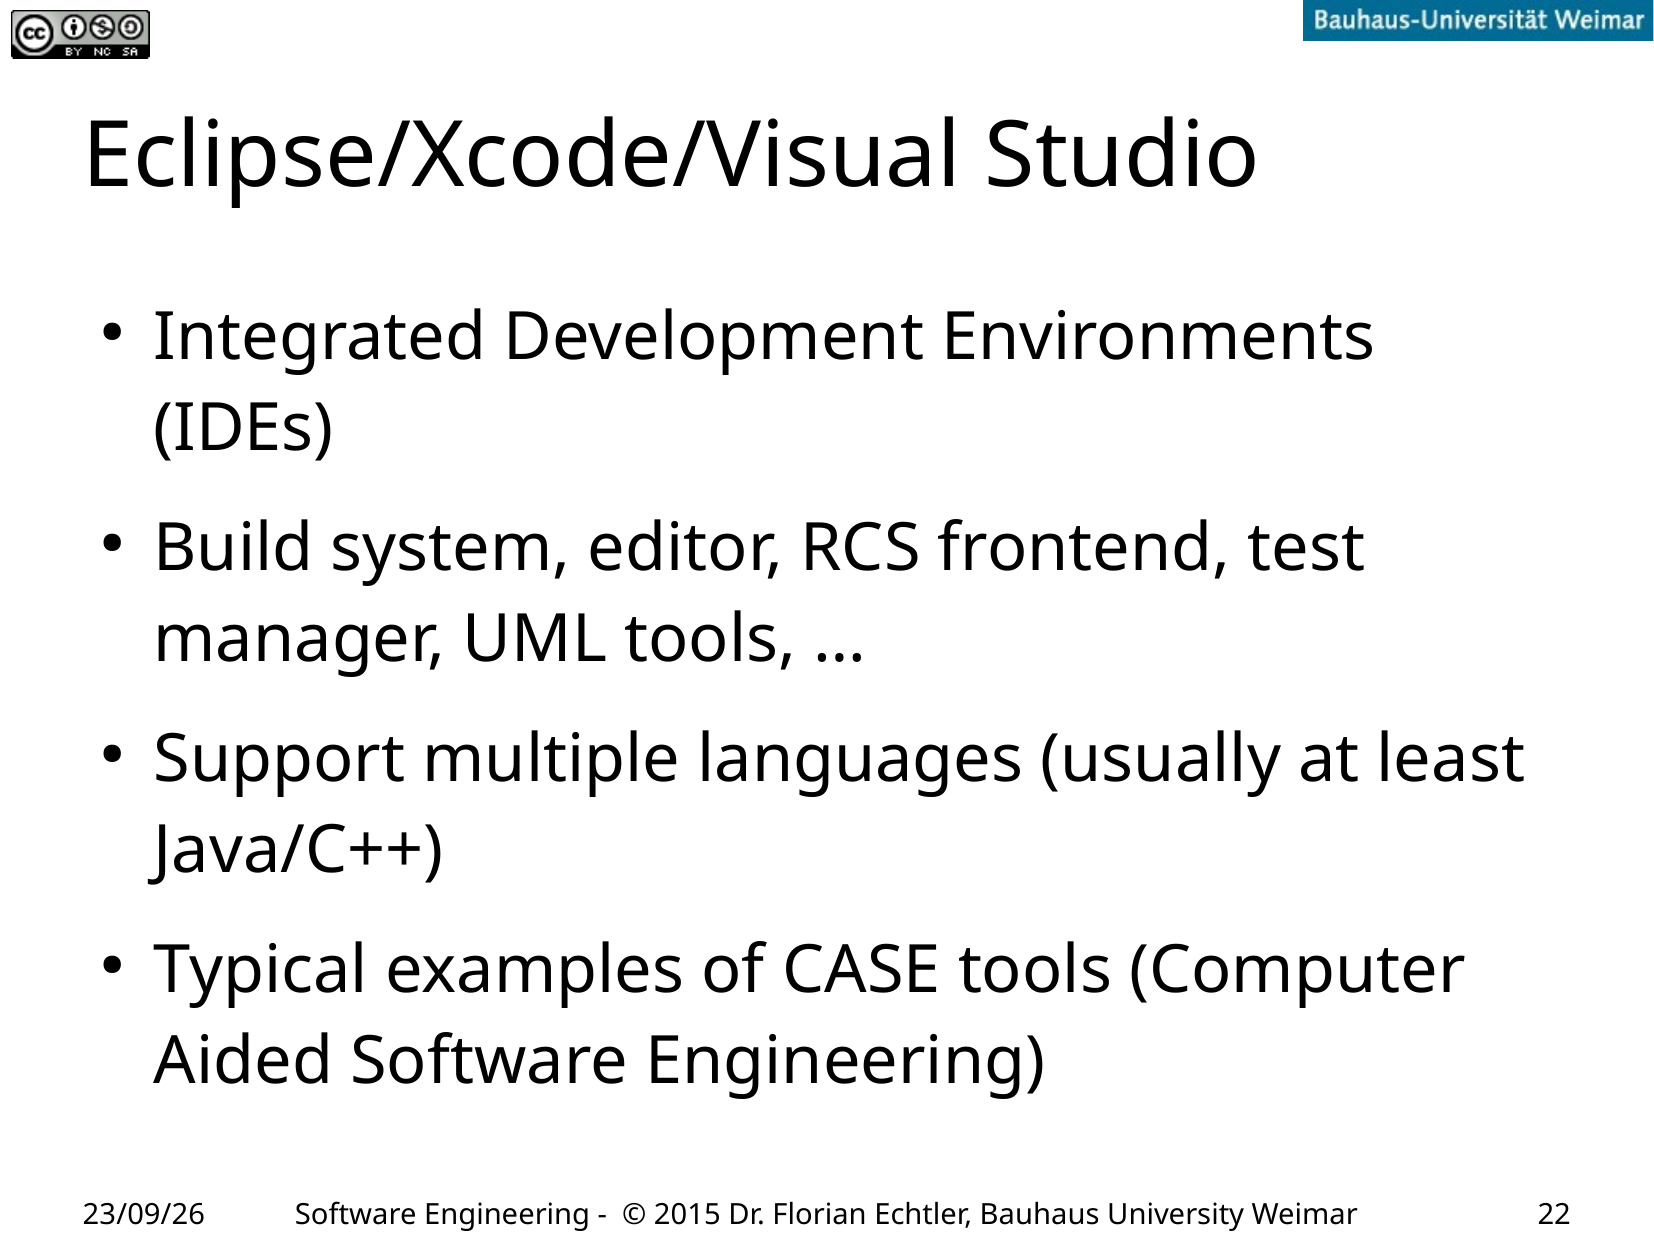

# Eclipse/Xcode/Visual Studio
Integrated Development Environments (IDEs)
Build system, editor, RCS frontend, test manager, UML tools, …
Support multiple languages (usually at least Java/C++)
Typical examples of CASE tools (Computer Aided Software Engineering)
Software Engineering - © 2015 Dr. Florian Echtler, Bauhaus University Weimar
22